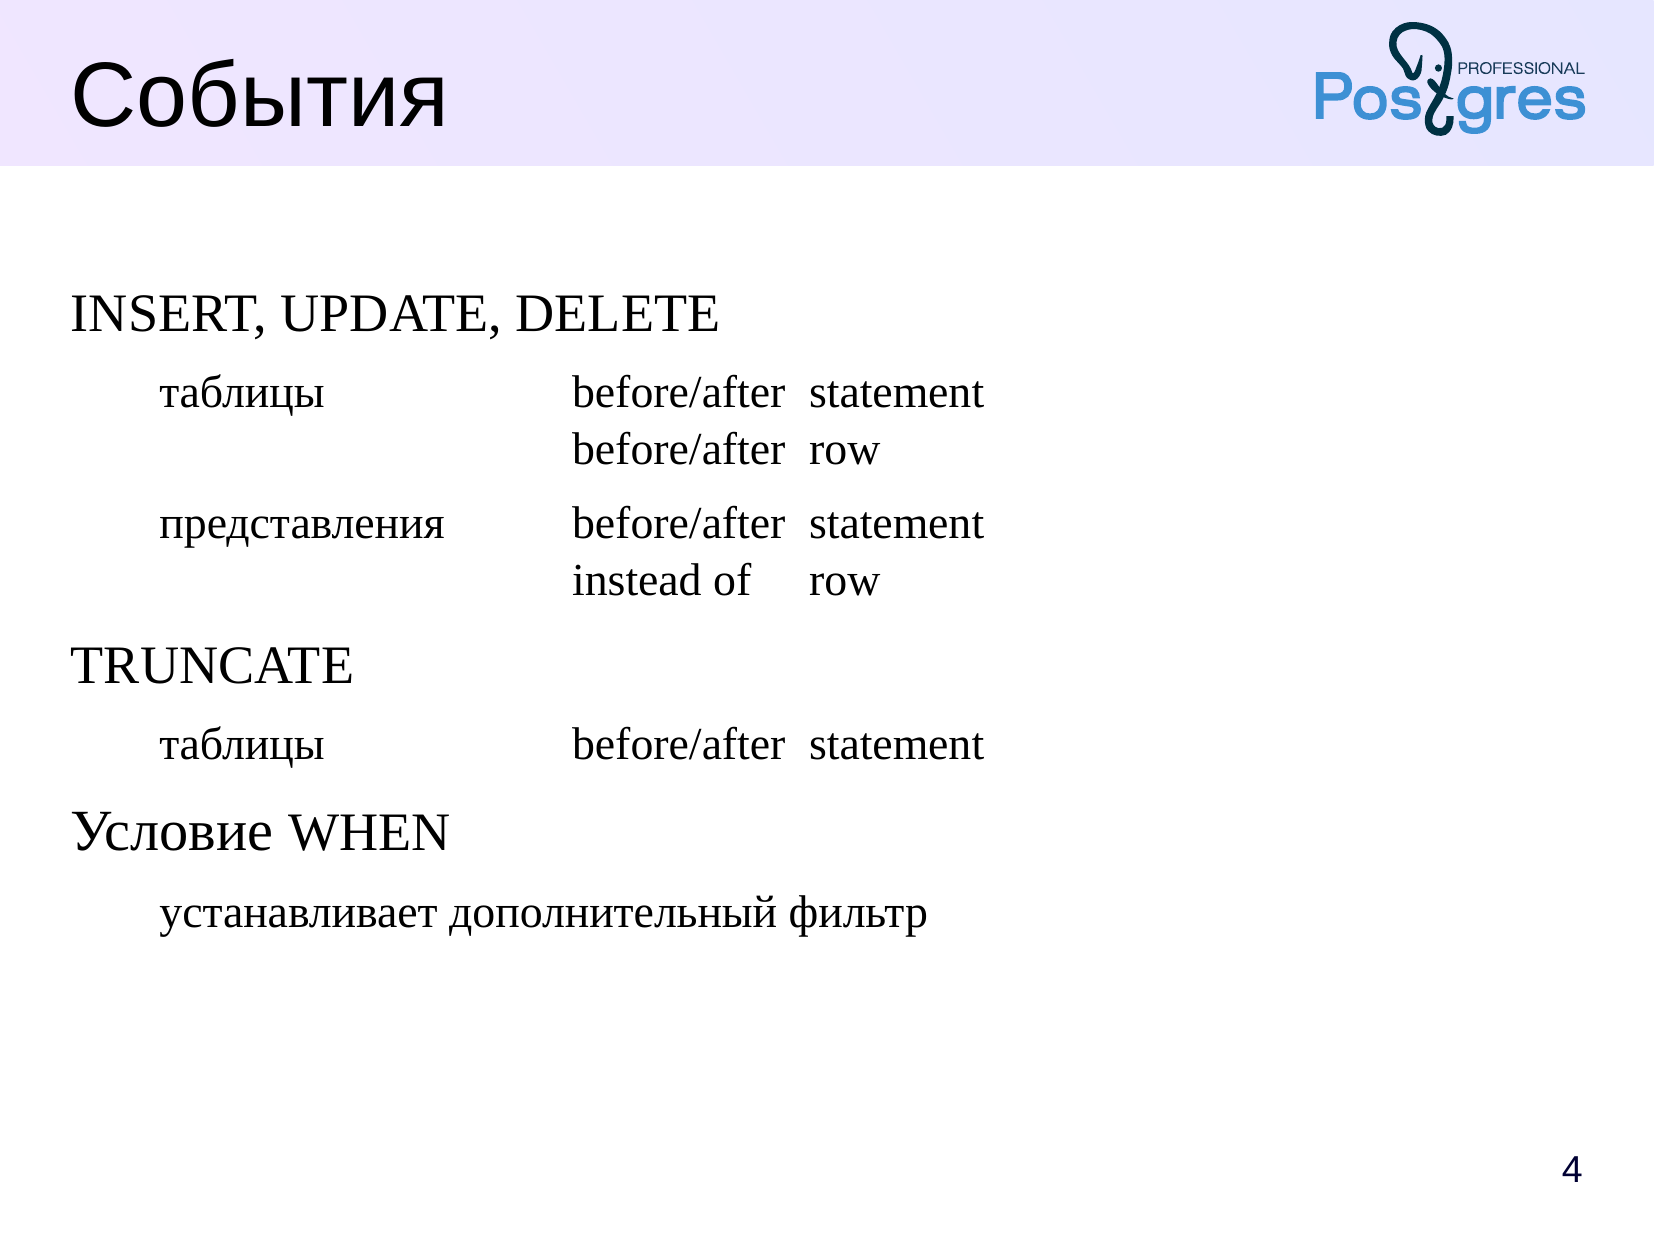

# События
INSERT, UPDATE, DELETE
таблицы	before/after	statement
	before/after	row
представления	before/after	statement
	instead of	row
TRUNCATE
таблицы	before/after	statement
Условие WHEN
устанавливает дополнительный фильтр